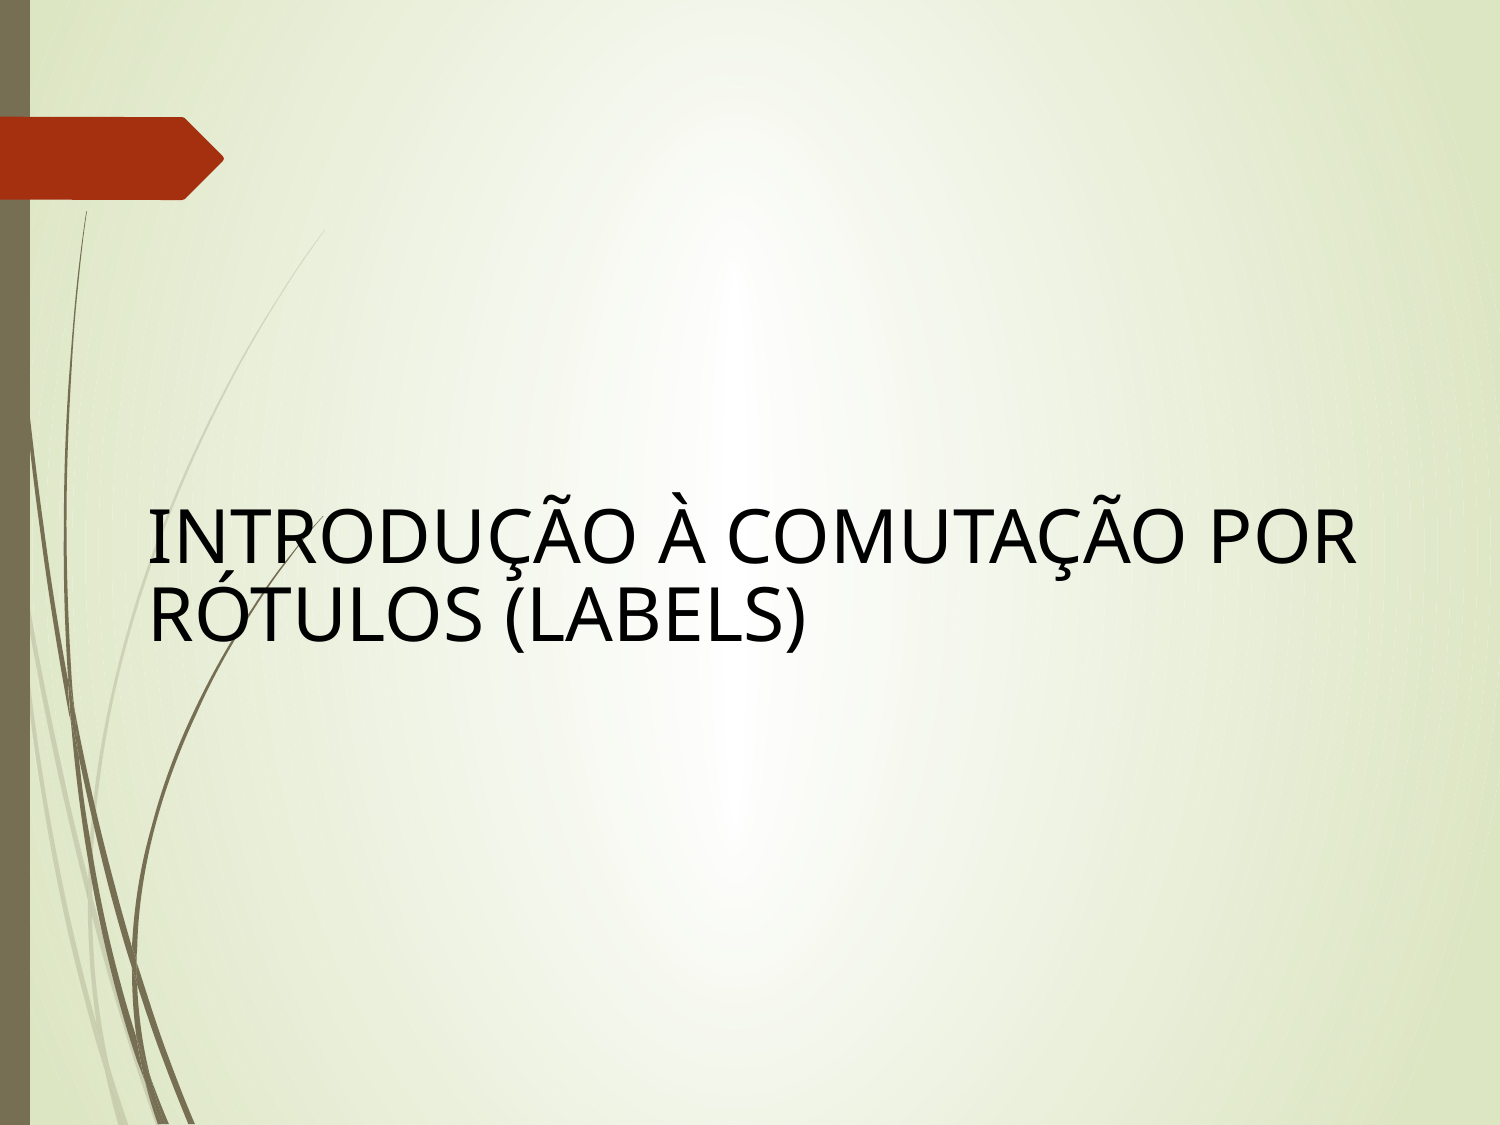

# INTRODUÇÃO À COMUTAÇÃO POR RÓTULOS (LABELS)